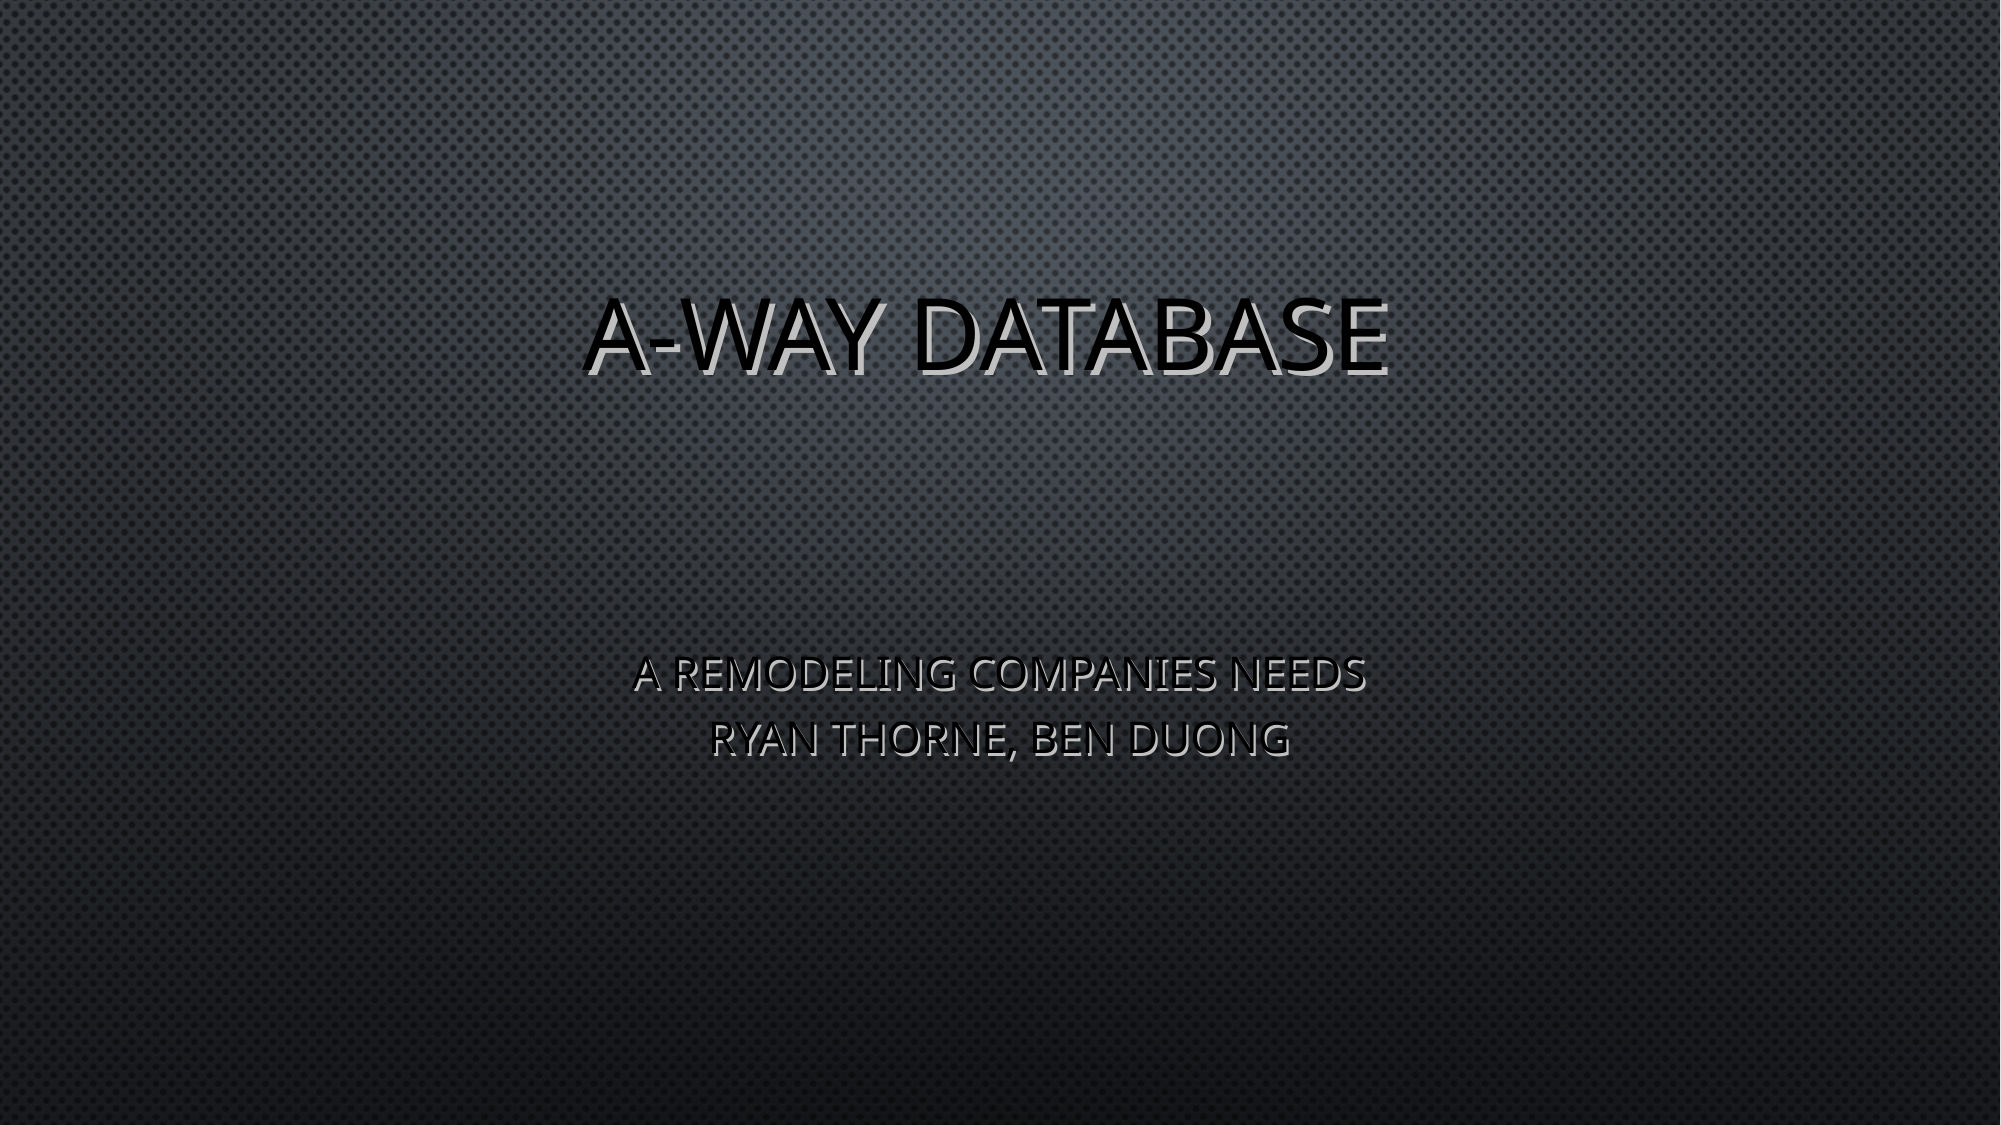

# A-Way Database
 A remodeling companies needs
Ryan Thorne, Ben Duong